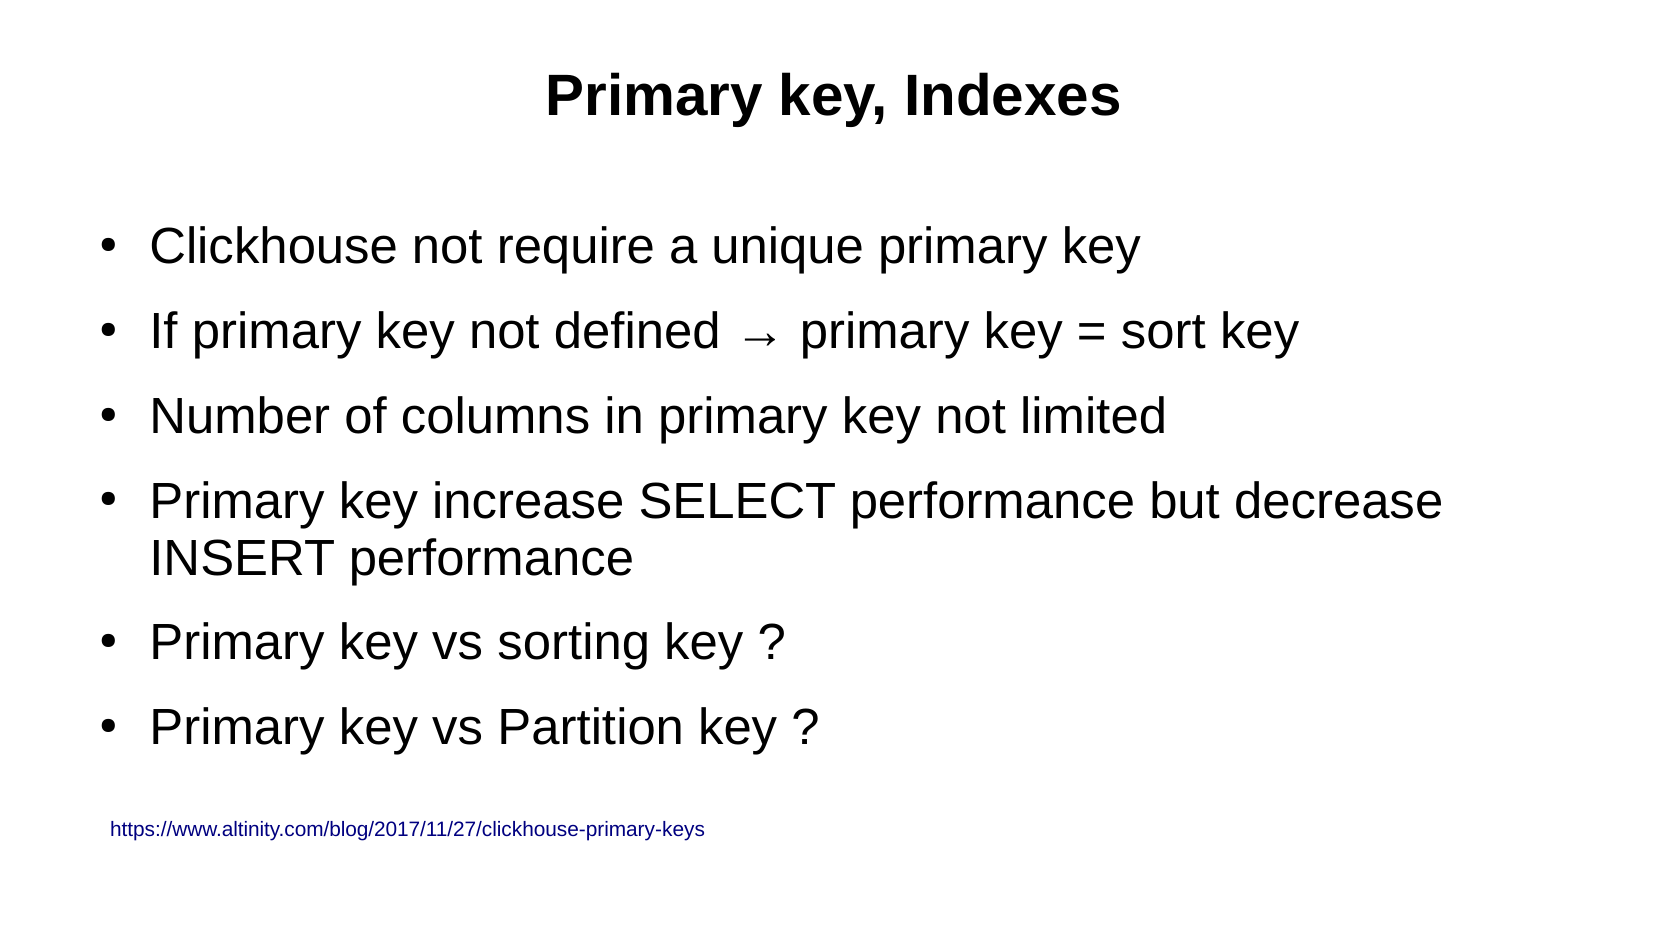

Primary key, Indexes
# Clickhouse not require a unique primary key
If primary key not defined → primary key = sort key
Number of columns in primary key not limited
Primary key increase SELECT performance but decrease INSERT performance
Primary key vs sorting key ?
Primary key vs Partition key ?
https://www.altinity.com/blog/2017/11/27/clickhouse-primary-keys